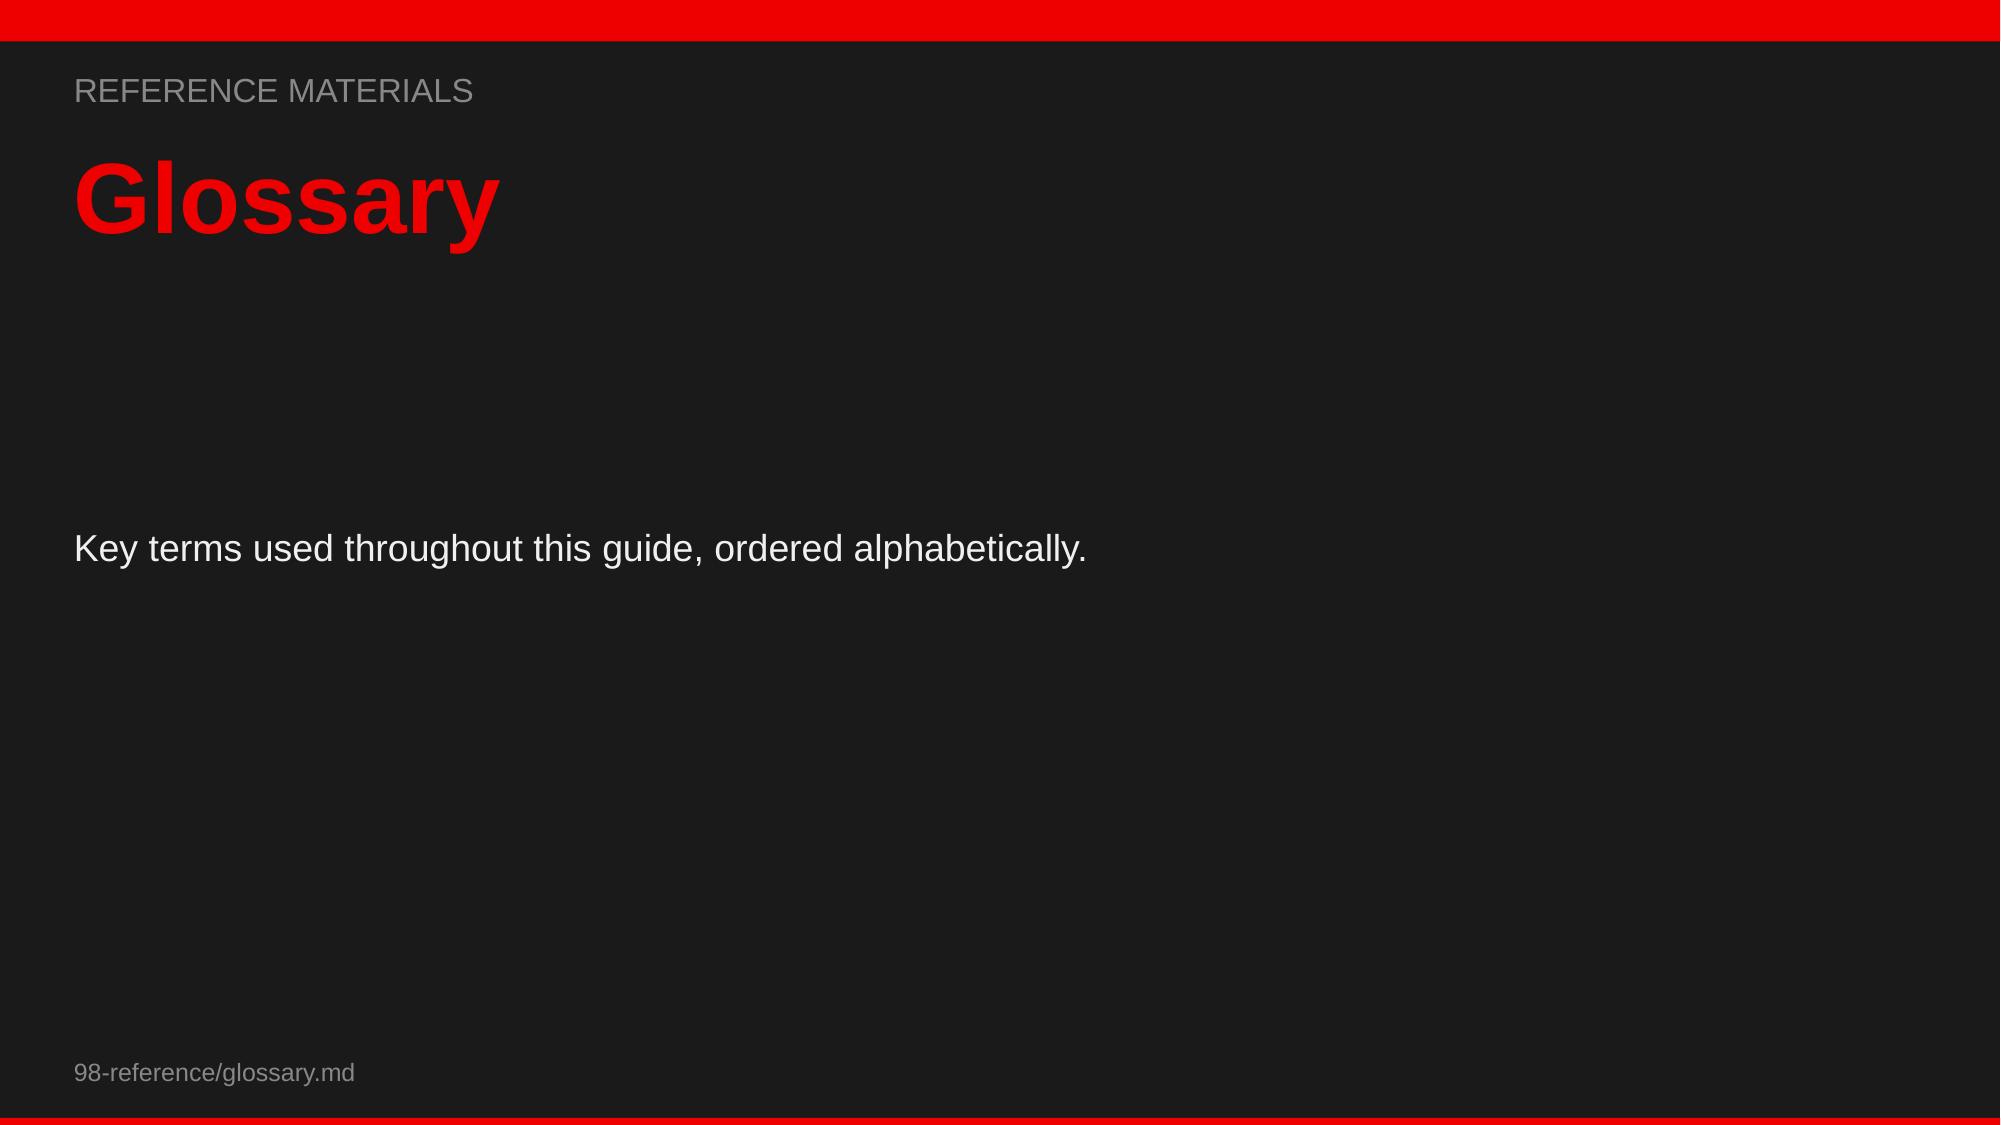

REFERENCE MATERIALS
Glossary
Key terms used throughout this guide, ordered alphabetically.
98-reference/glossary.md